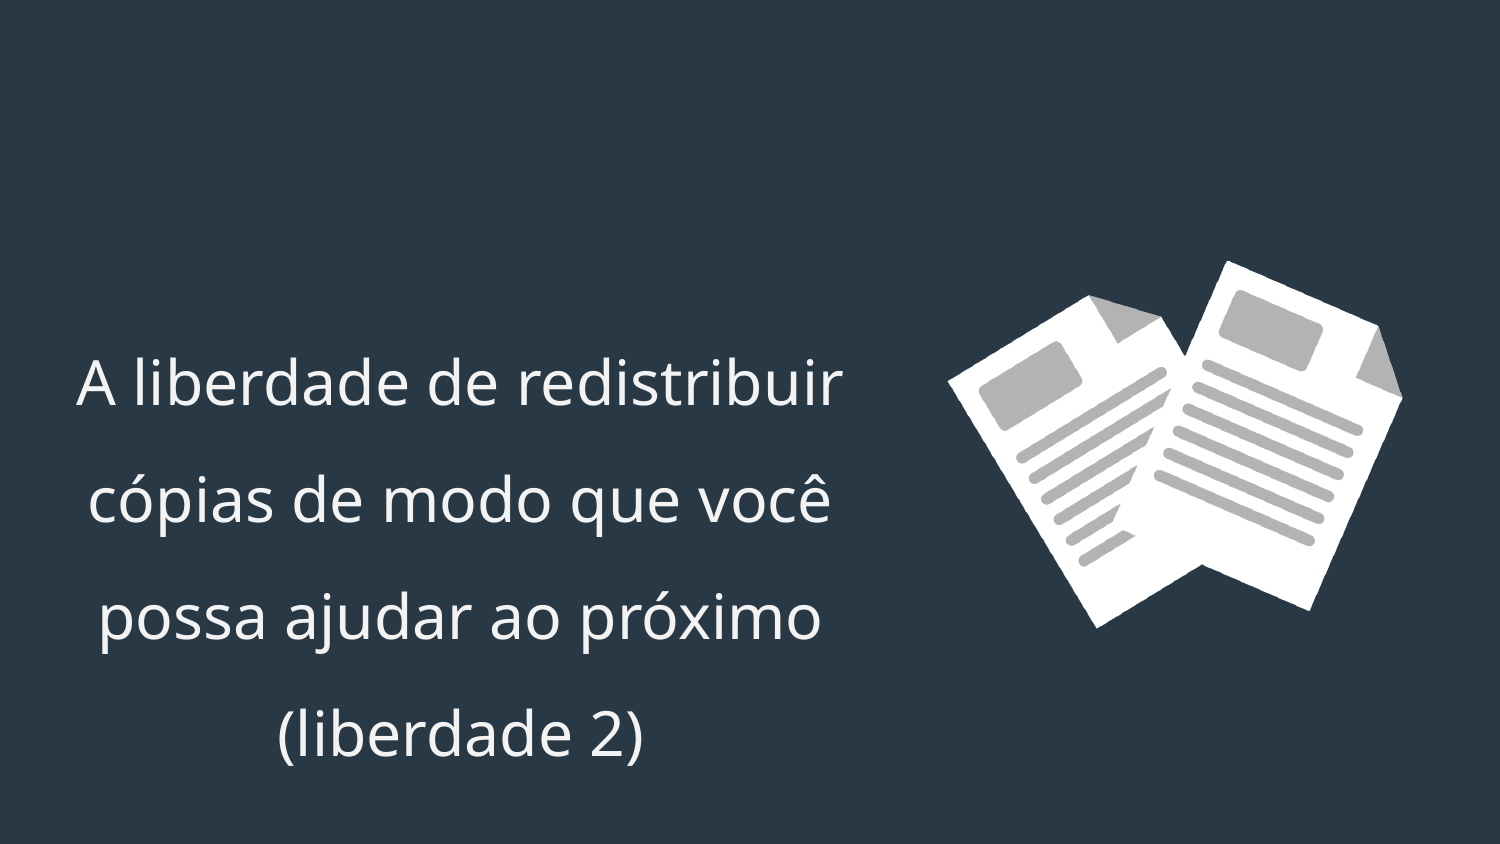

A liberdade de redistribuir cópias de modo que você possa ajudar ao próximo (liberdade 2)